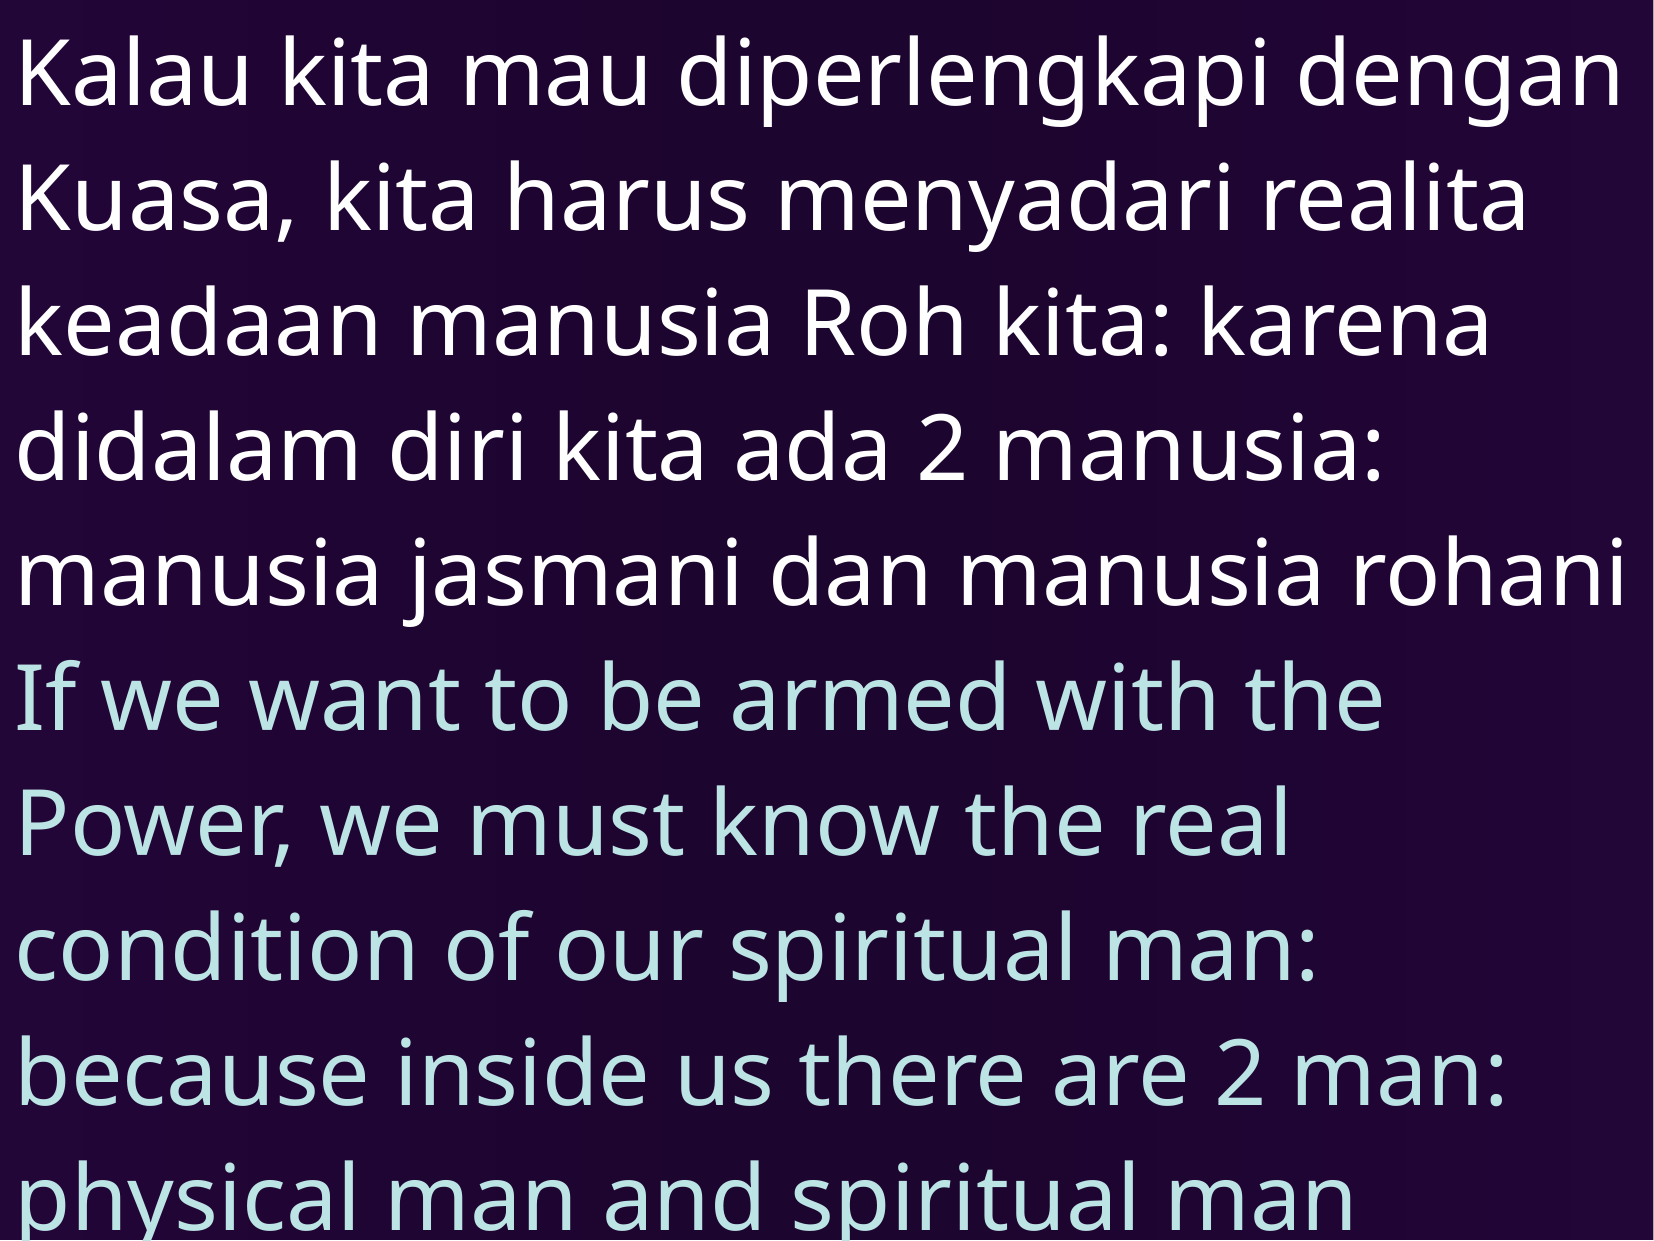

Kalau kita mau diperlengkapi dengan Kuasa, kita harus menyadari realita keadaan manusia Roh kita: karena didalam diri kita ada 2 manusia: manusia jasmani dan manusia rohani
If we want to be armed with the Power, we must know the real condition of our spiritual man: because inside us there are 2 man: physical man and spiritual man